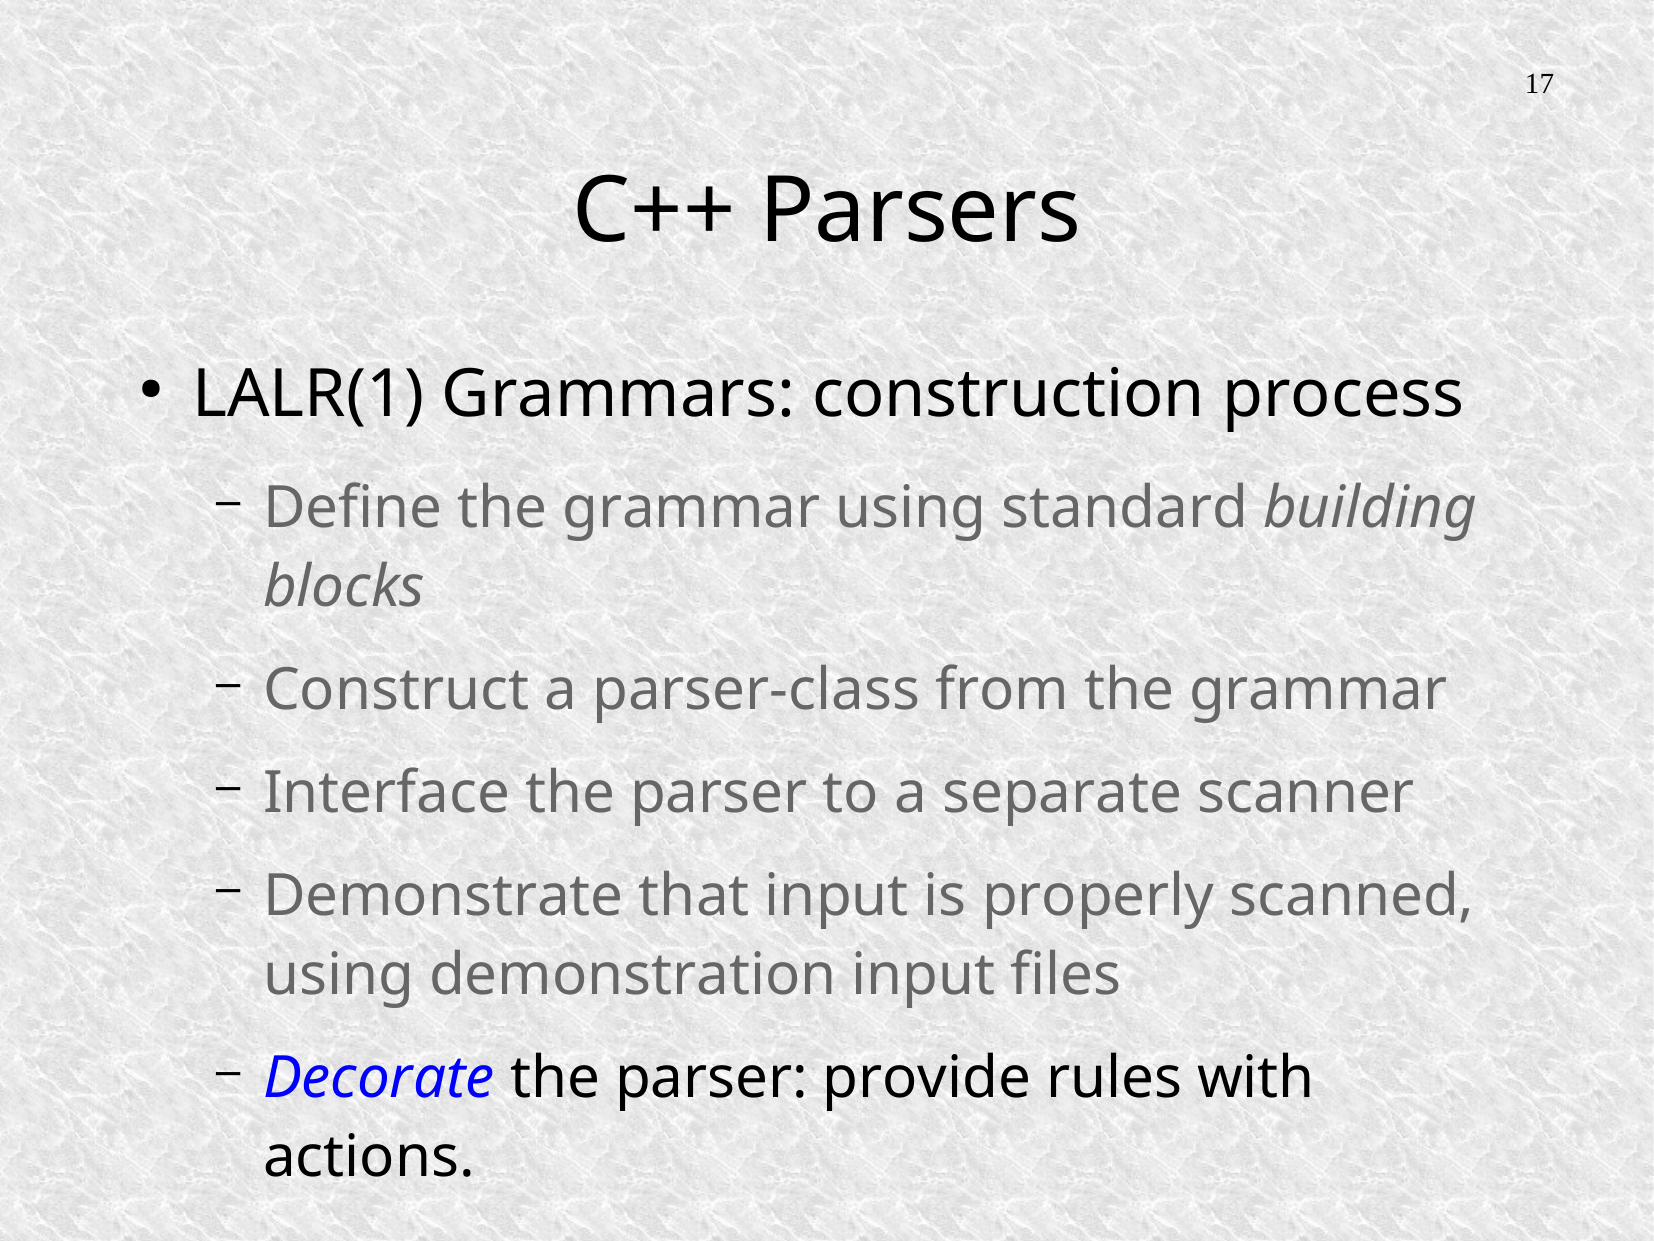

17
# C++ Parsers
LALR(1) Grammars: construction process
Define the grammar using standard building blocks
Construct a parser-class from the grammar
Interface the parser to a separate scanner
Demonstrate that input is properly scanned, using demonstration input files
Decorate the parser: provide rules with actions.